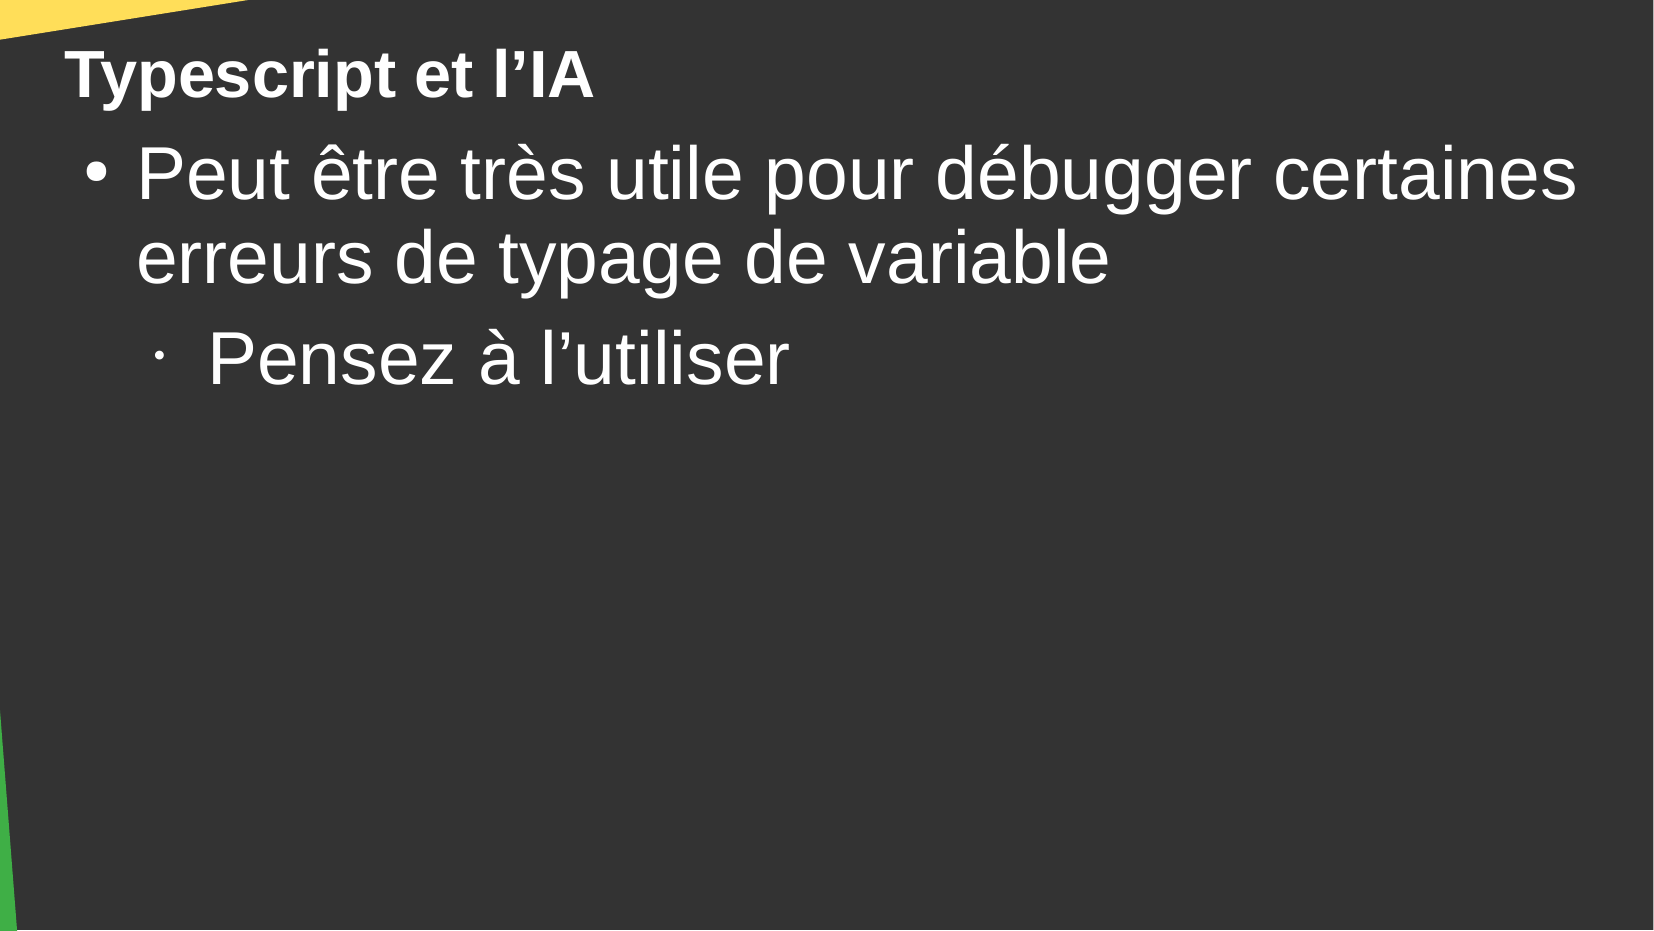

# Typescript et l’IA
Peut être très utile pour débugger certaines erreurs de typage de variable
Pensez à l’utiliser